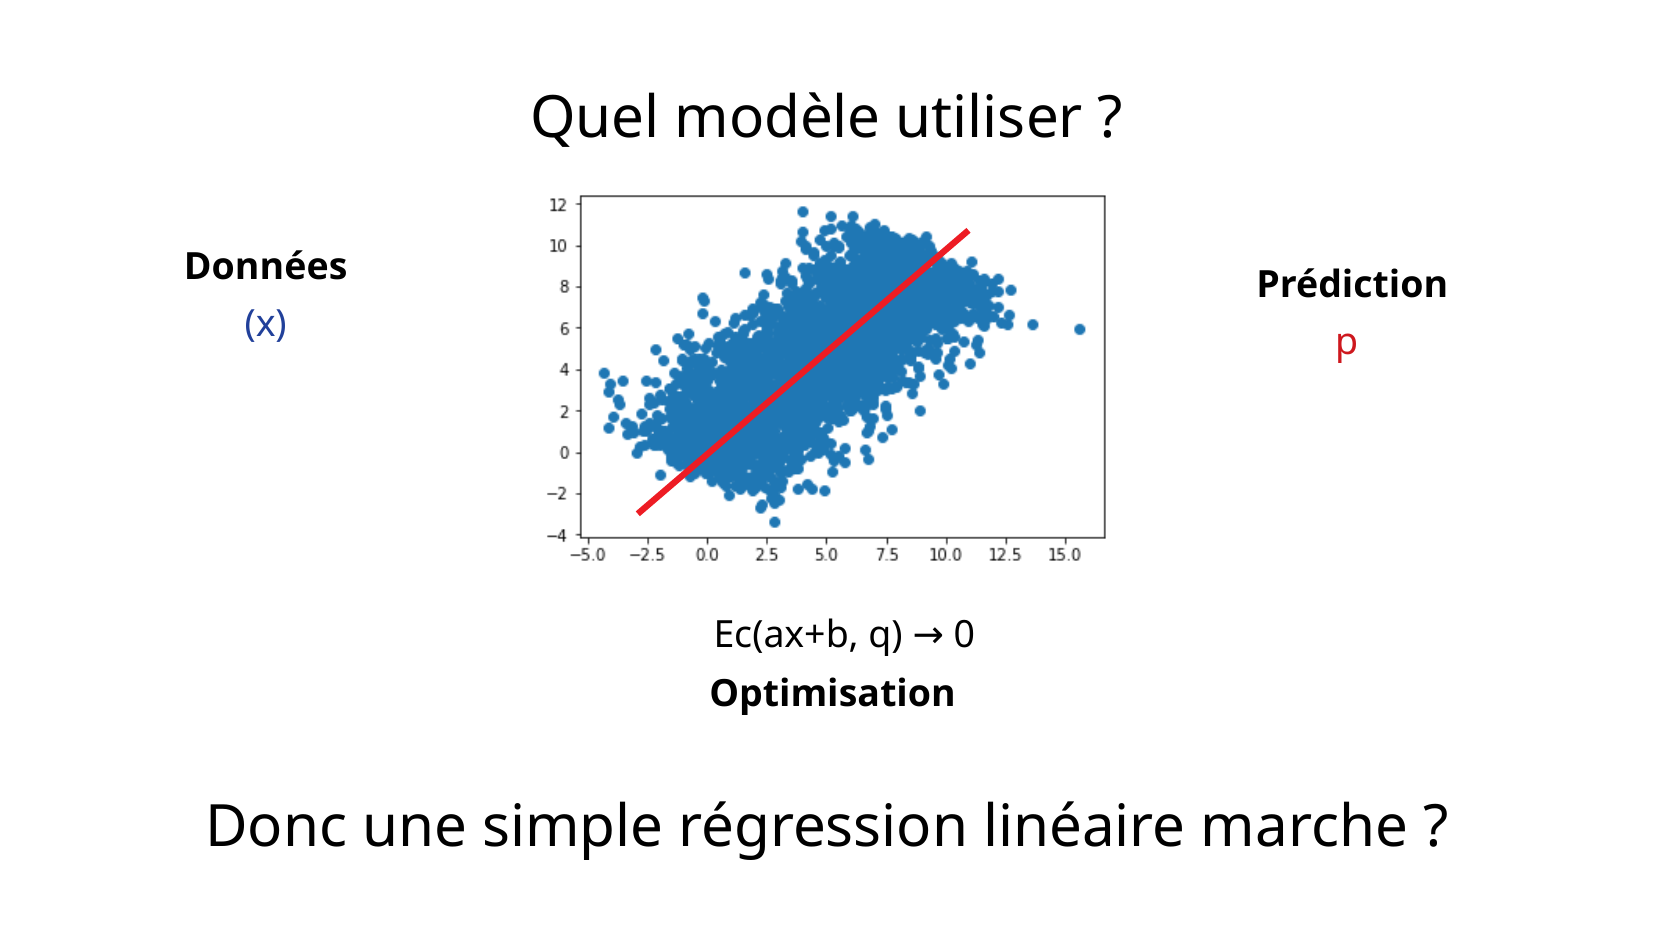

# Quel modèle utiliser ?
Données
Prédiction
(x)
p
Ec(ax+b, q) → 0
Optimisation
Donc une simple régression linéaire marche ?